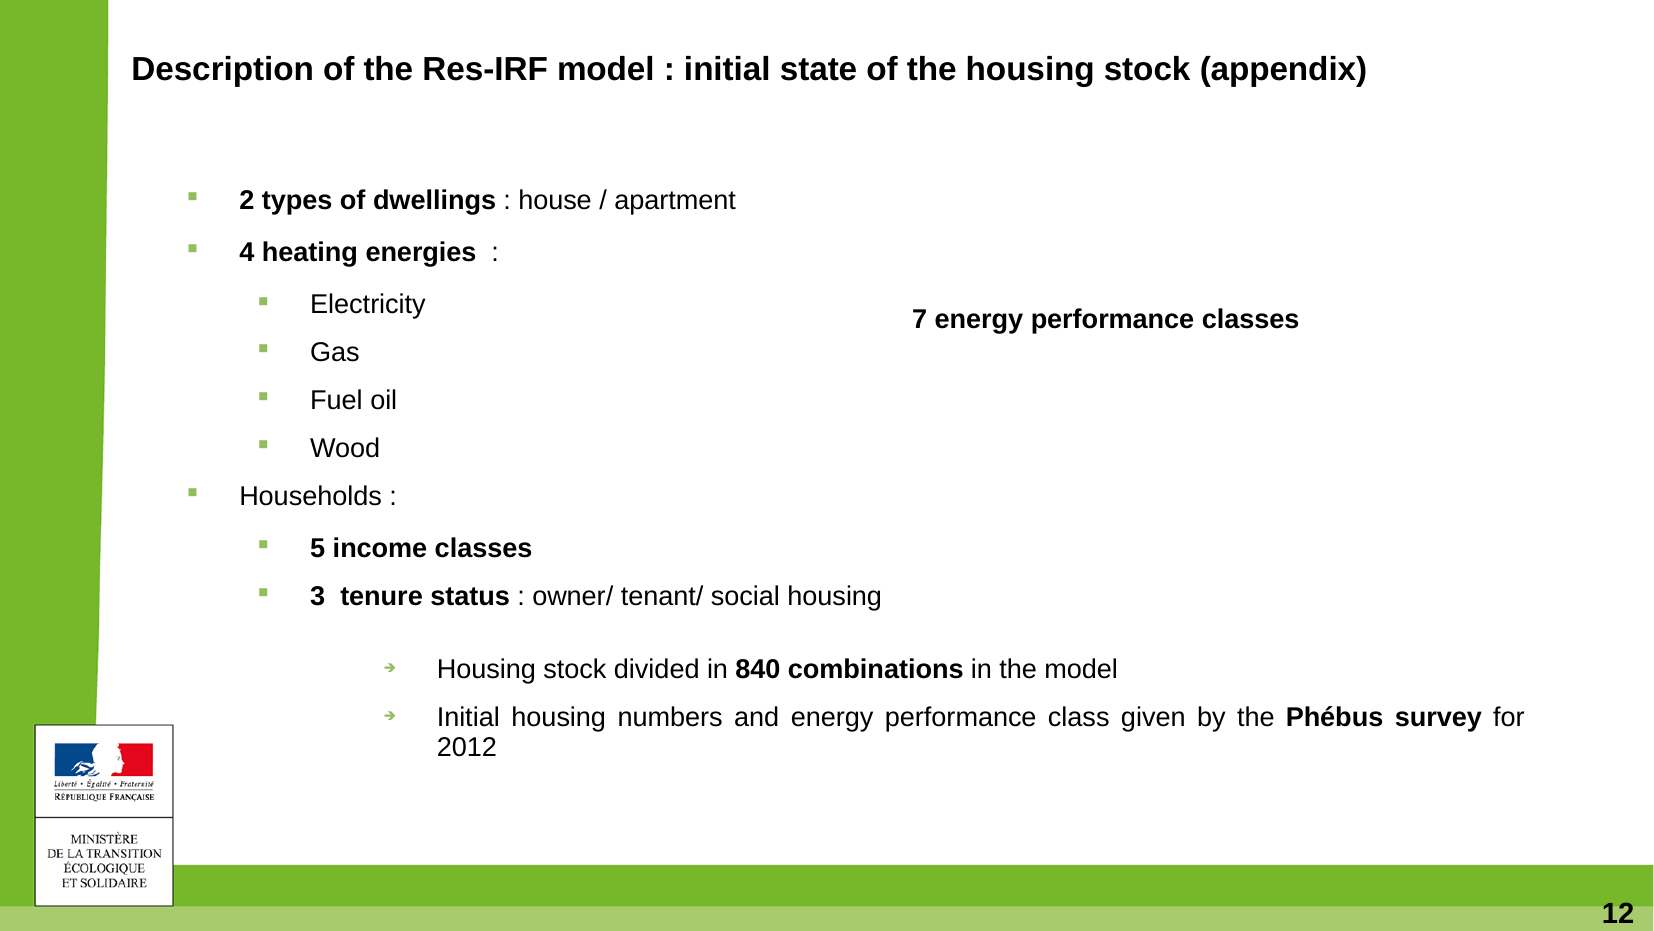

# Description of the Res-IRF model : initial state of the housing stock (appendix)
2 types of dwellings : house / apartment
4 heating energies :
Electricity
Gas
Fuel oil
Wood
Households :
5 income classes
3 tenure status : owner/ tenant/ social housing
7 energy performance classes
Housing stock divided in 840 combinations in the model
Initial housing numbers and energy performance class given by the Phébus survey for 2012